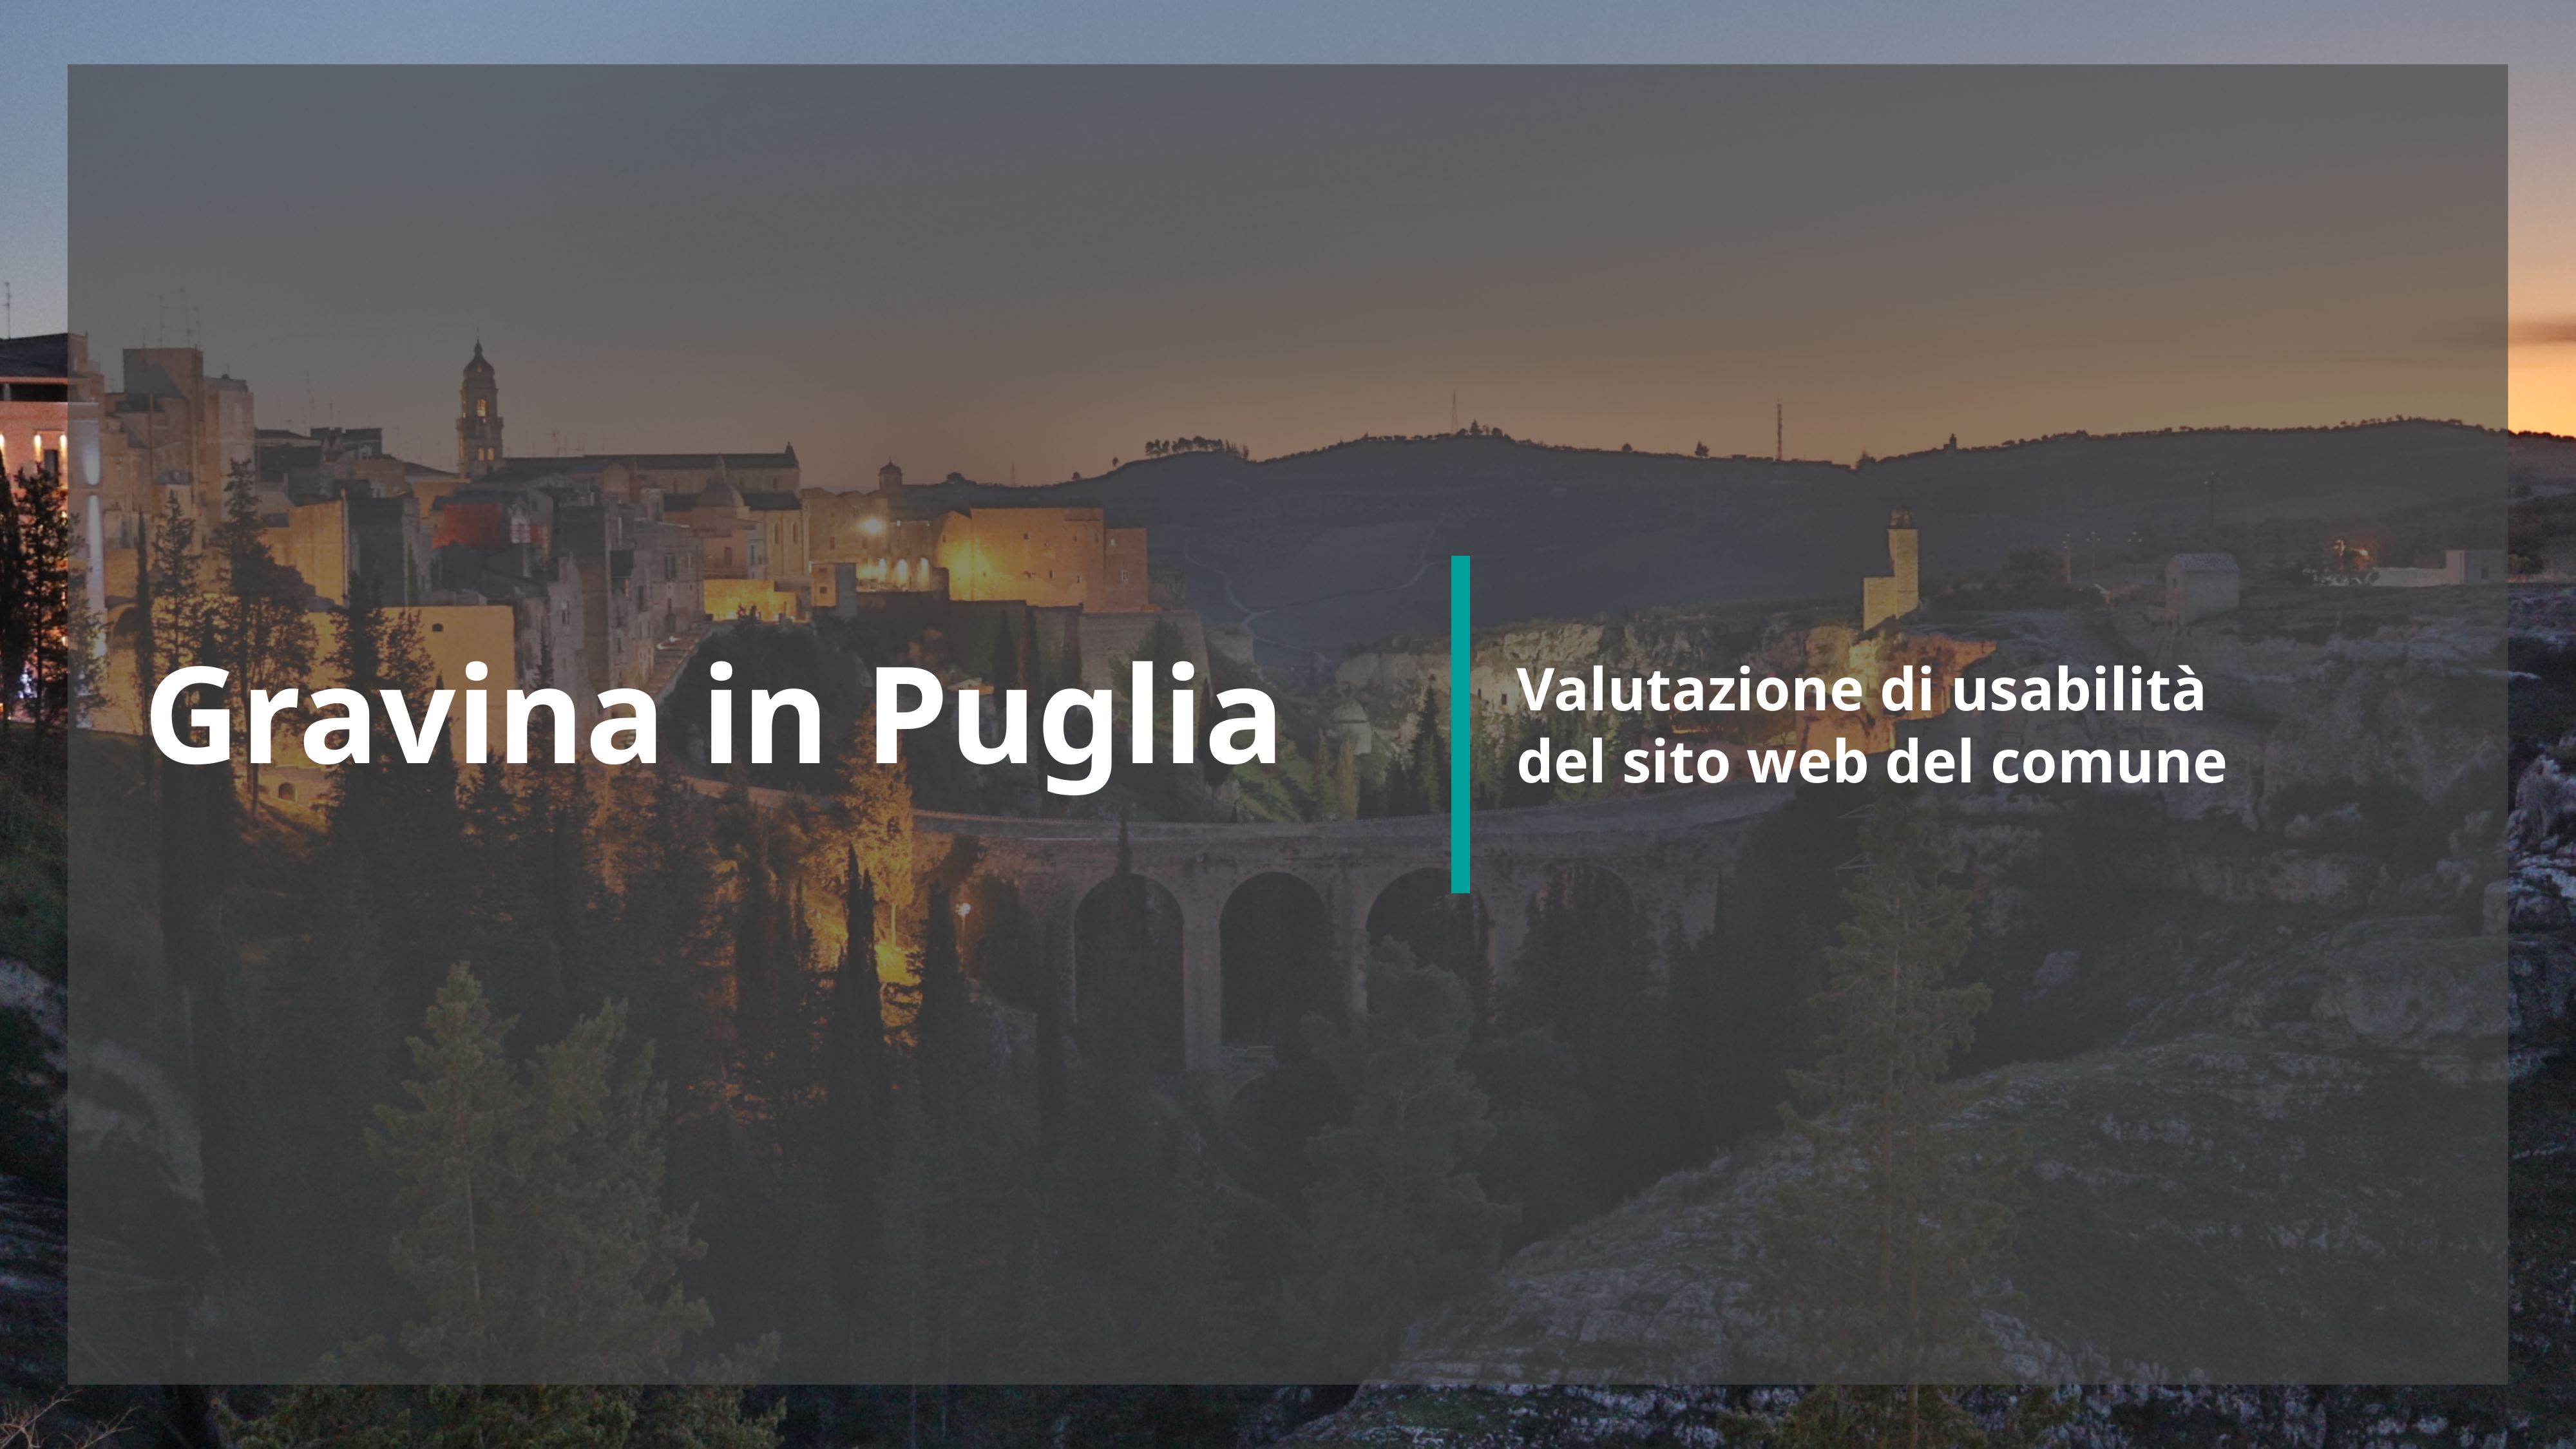

Gravina in Puglia
Valutazione di usabilità
del sito web del comune